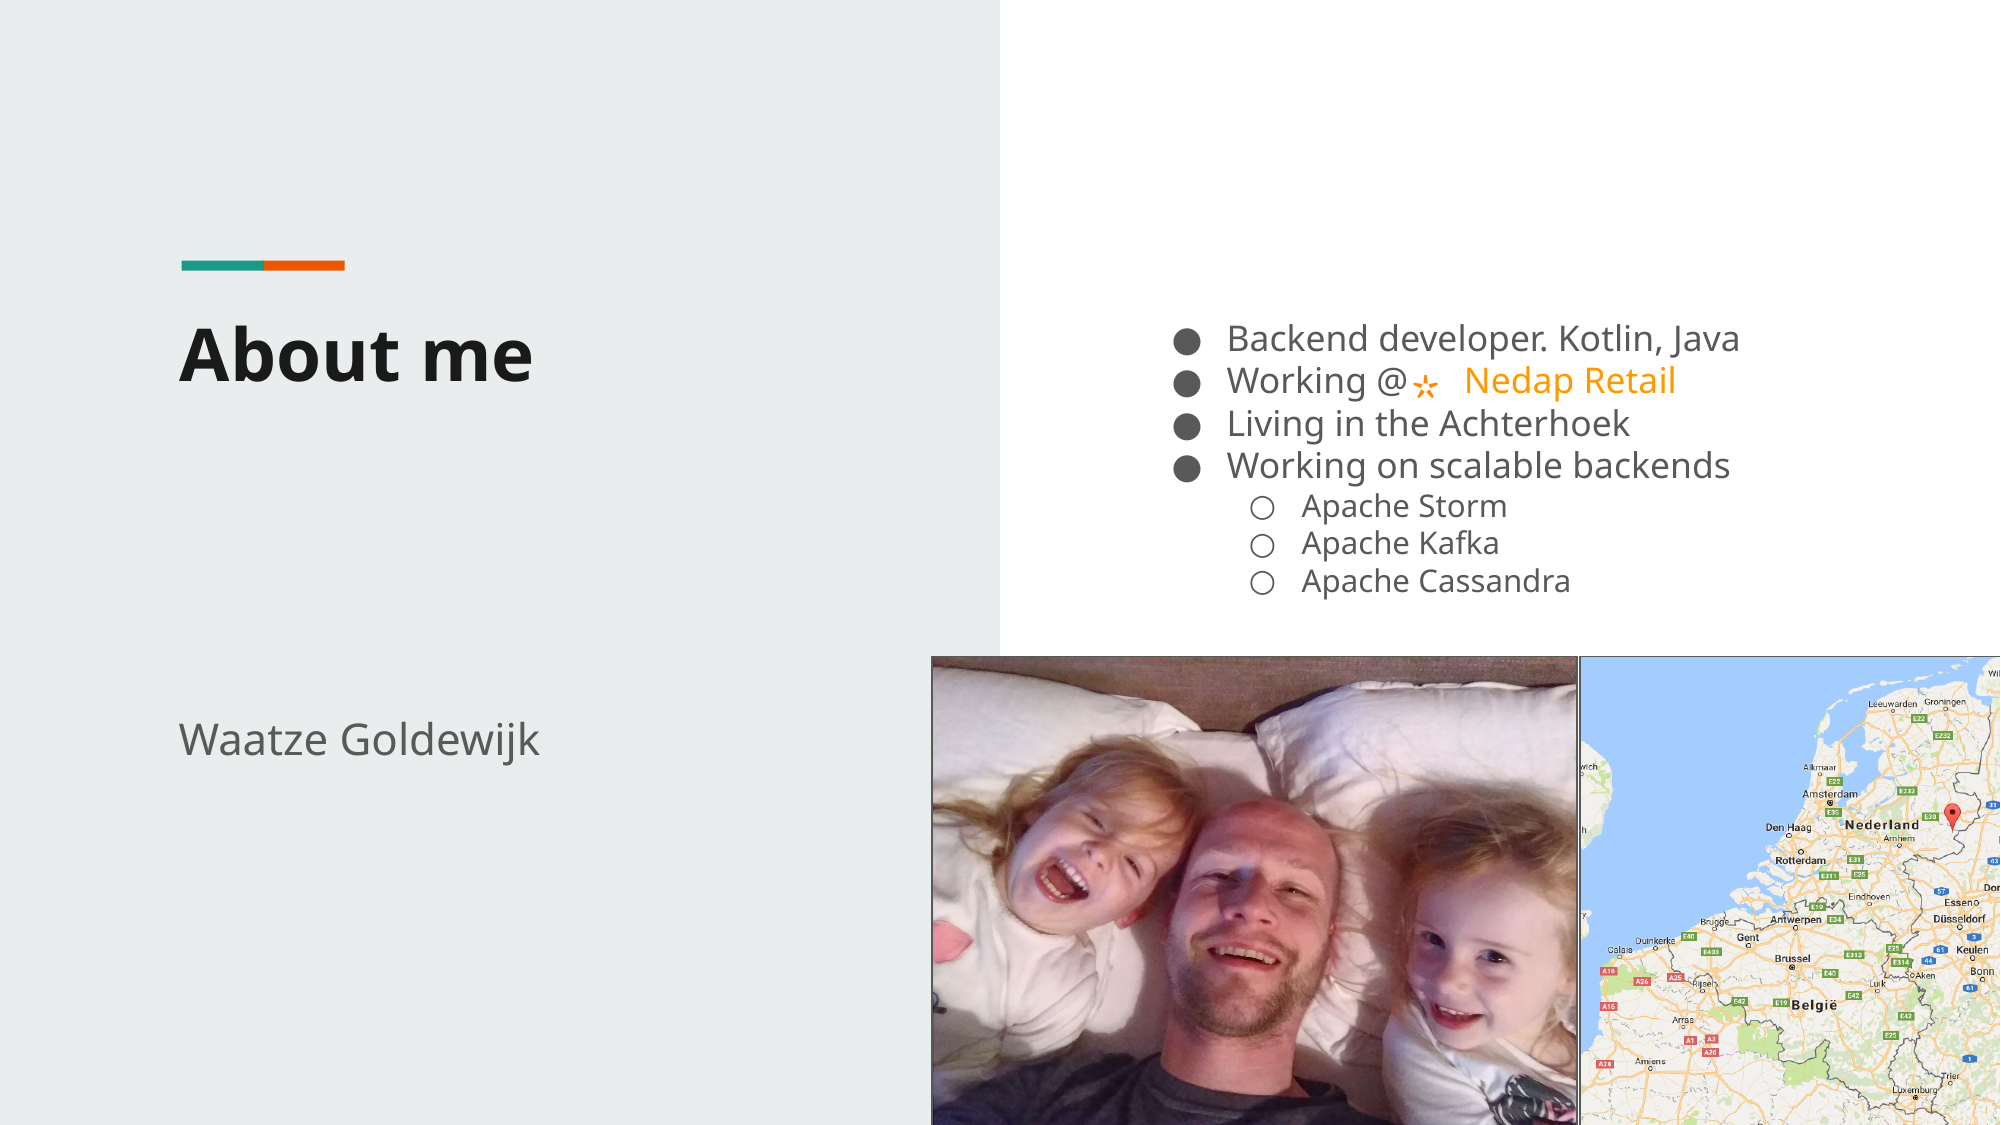

# About me
Backend developer. Kotlin, Java
Working @ Nedap Retail
Living in the Achterhoek
Working on scalable backends
Apache Storm
Apache Kafka
Apache Cassandra
Waatze Goldewijk